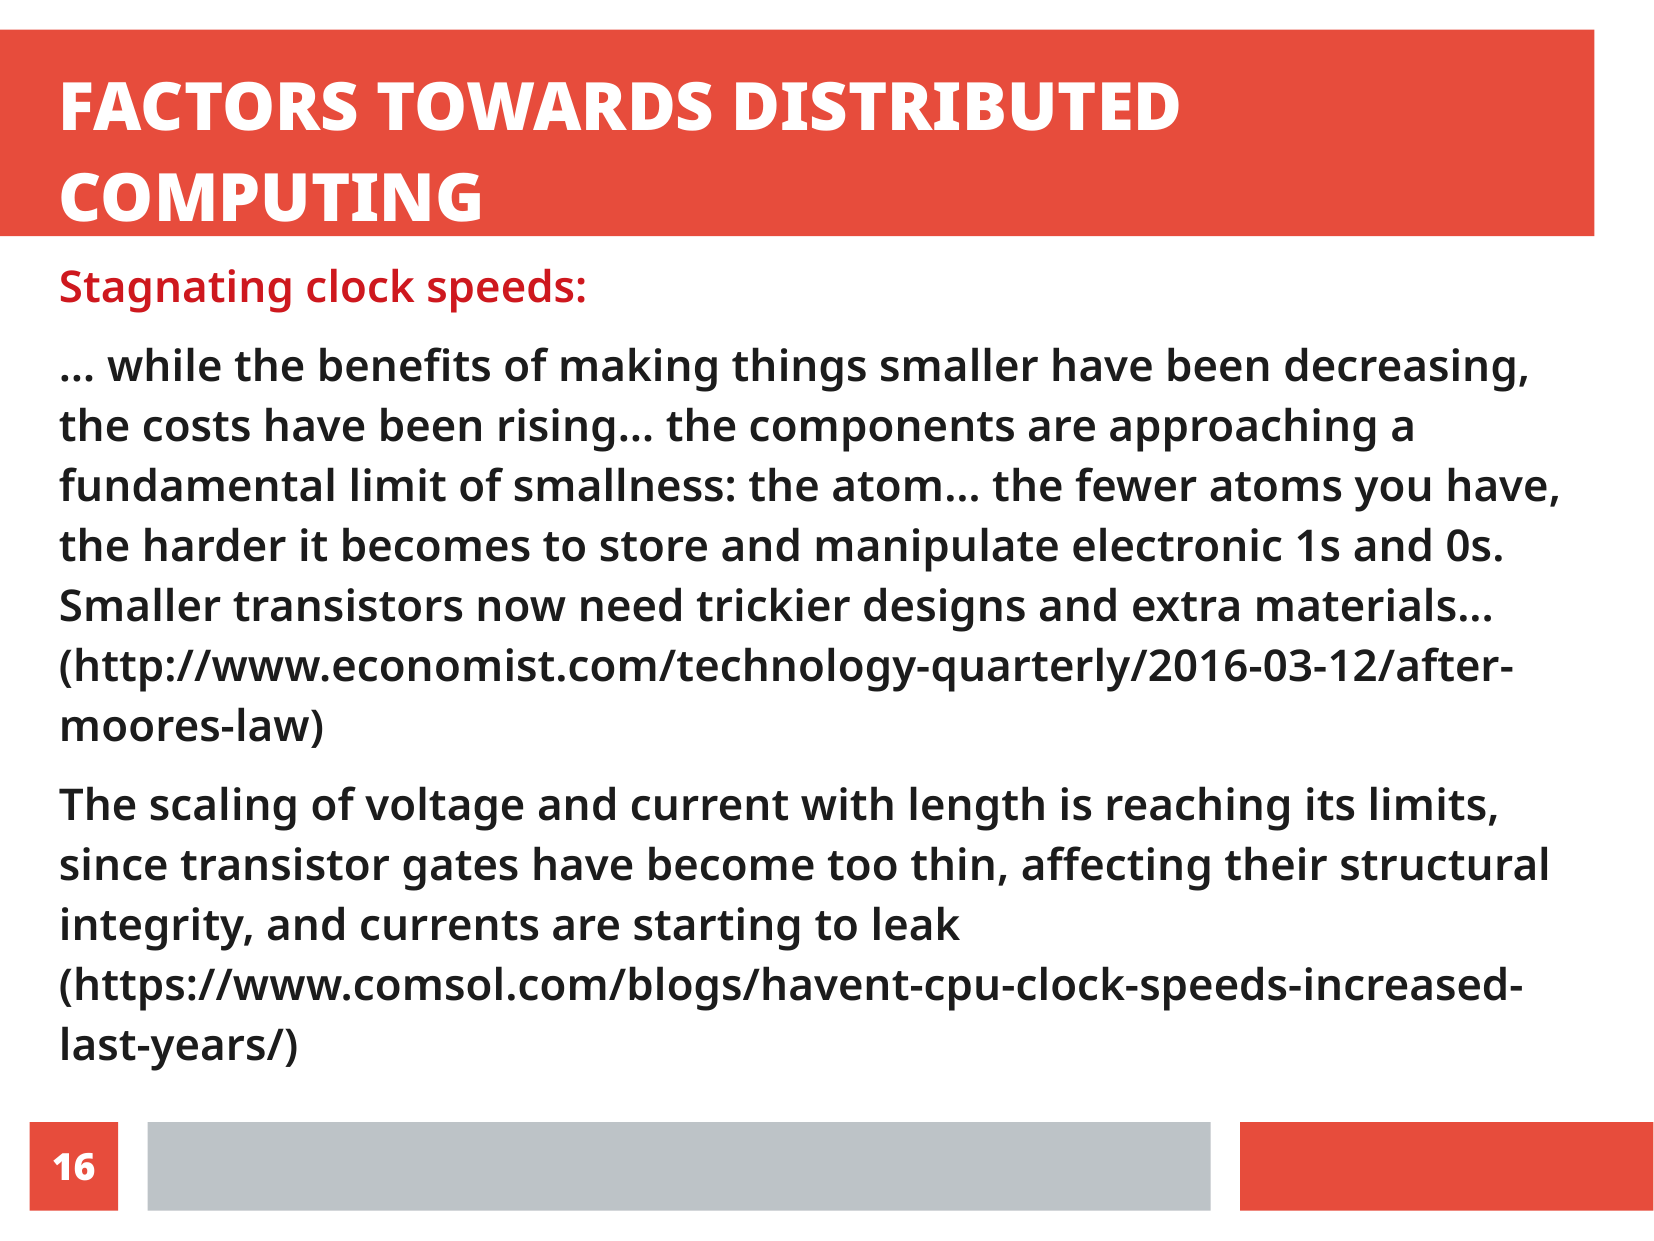

# FACTORS TOWARDS DISTRIBUTED COMPUTING
Stagnating clock speeds:
… while the benefits of making things smaller have been decreasing, the costs have been rising… the components are approaching a fundamental limit of smallness: the atom… the fewer atoms you have, the harder it becomes to store and manipulate electronic 1s and 0s. Smaller transistors now need trickier designs and extra materials... (http://www.economist.com/technology-quarterly/2016-03-12/after-moores-law)
The scaling of voltage and current with length is reaching its limits, since transistor gates have become too thin, affecting their structural integrity, and currents are starting to leak (https://www.comsol.com/blogs/havent-cpu-clock-speeds-increased-last-years/)
16